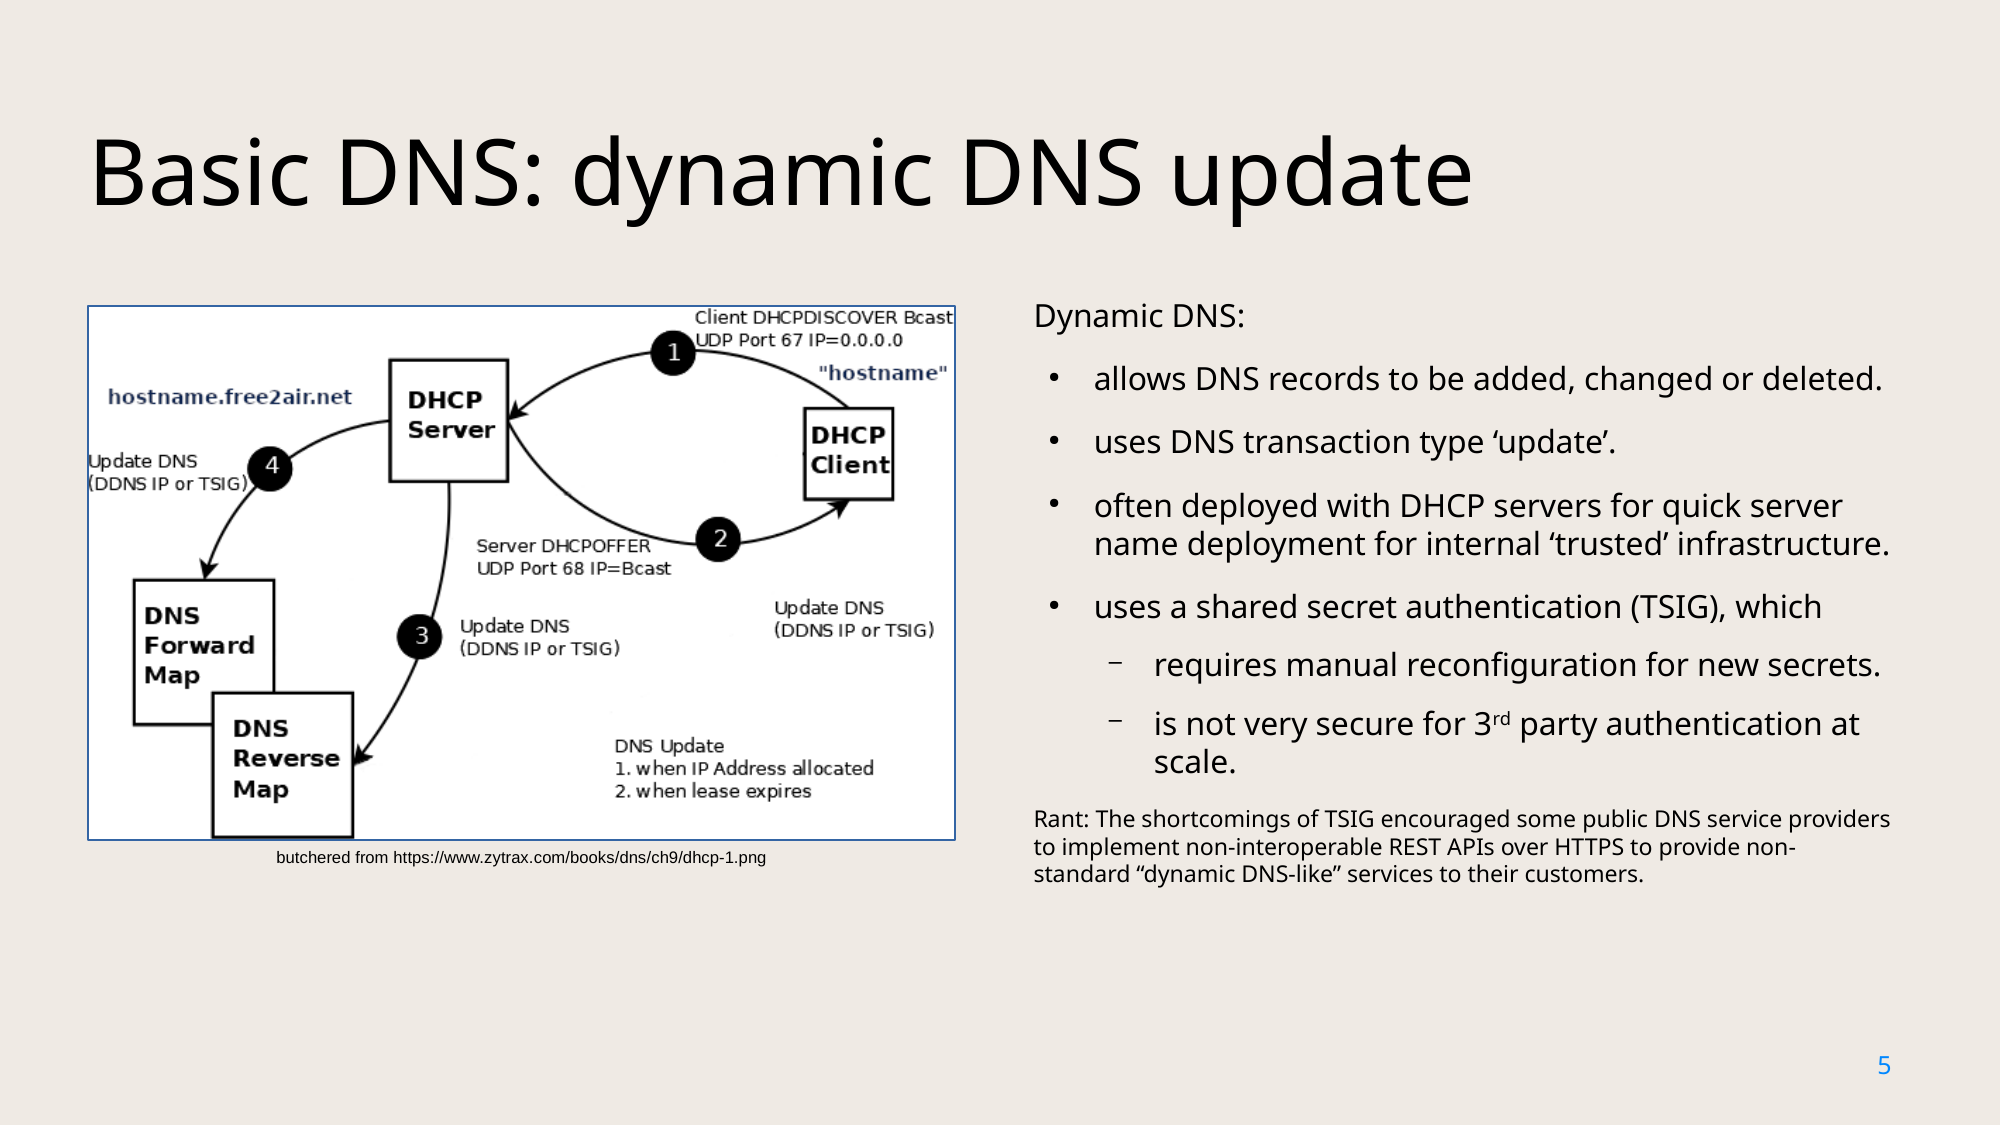

# Basic DNS: dynamic DNS update
Dynamic DNS:
allows DNS records to be added, changed or deleted.
uses DNS transaction type ‘update’.
often deployed with DHCP servers for quick server name deployment for internal ‘trusted’ infrastructure.
uses a shared secret authentication (TSIG), which
requires manual reconfiguration for new secrets.
is not very secure for 3rd party authentication at scale.
Rant: The shortcomings of TSIG encouraged some public DNS service providers to implement non-interoperable REST APIs over HTTPS to provide non-standard “dynamic DNS-like” services to their customers.
butchered from https://www.zytrax.com/books/dns/ch9/dhcp-1.png